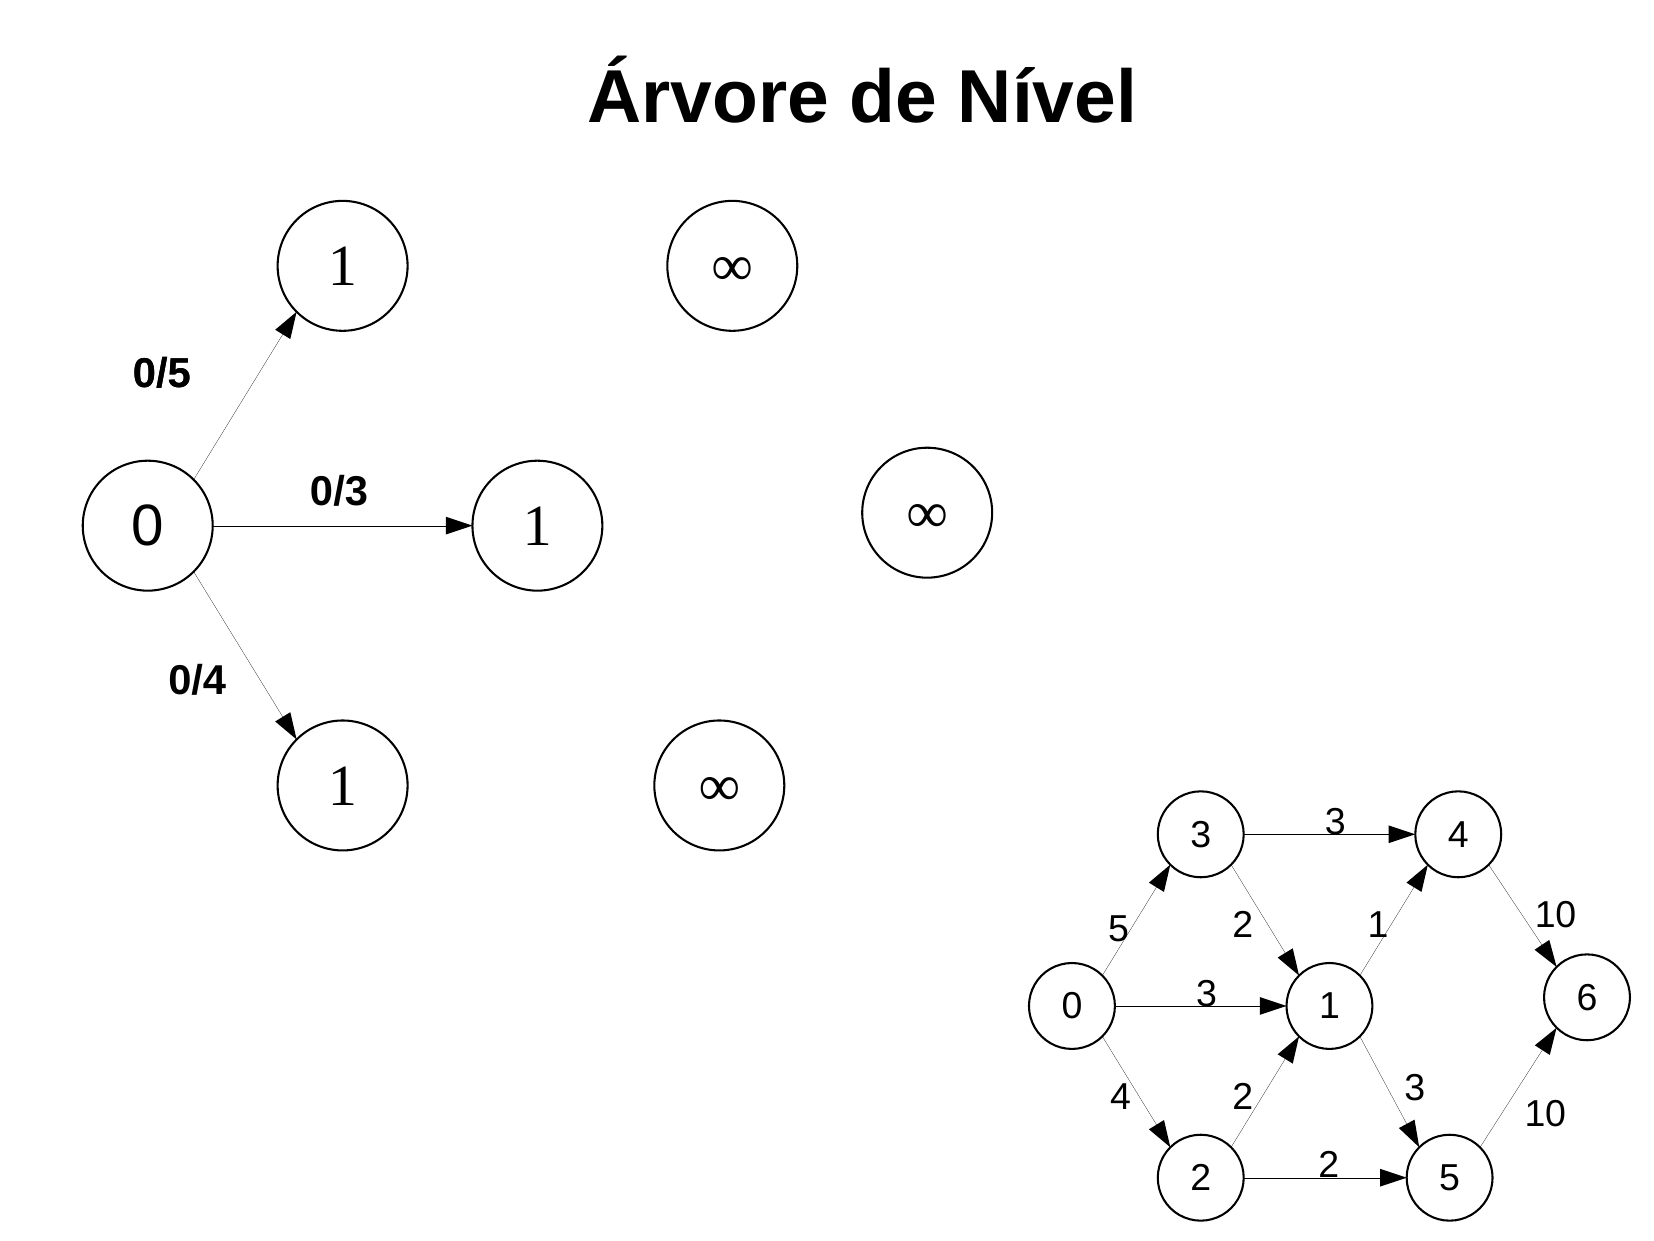

Árvore de Nível
1
∞
0/5
0/5
∞
0/3
0
1
0/4
1
∞
3
4
3
10
2
1
5
6
0
1
3
3
4
2
10
2
5
2